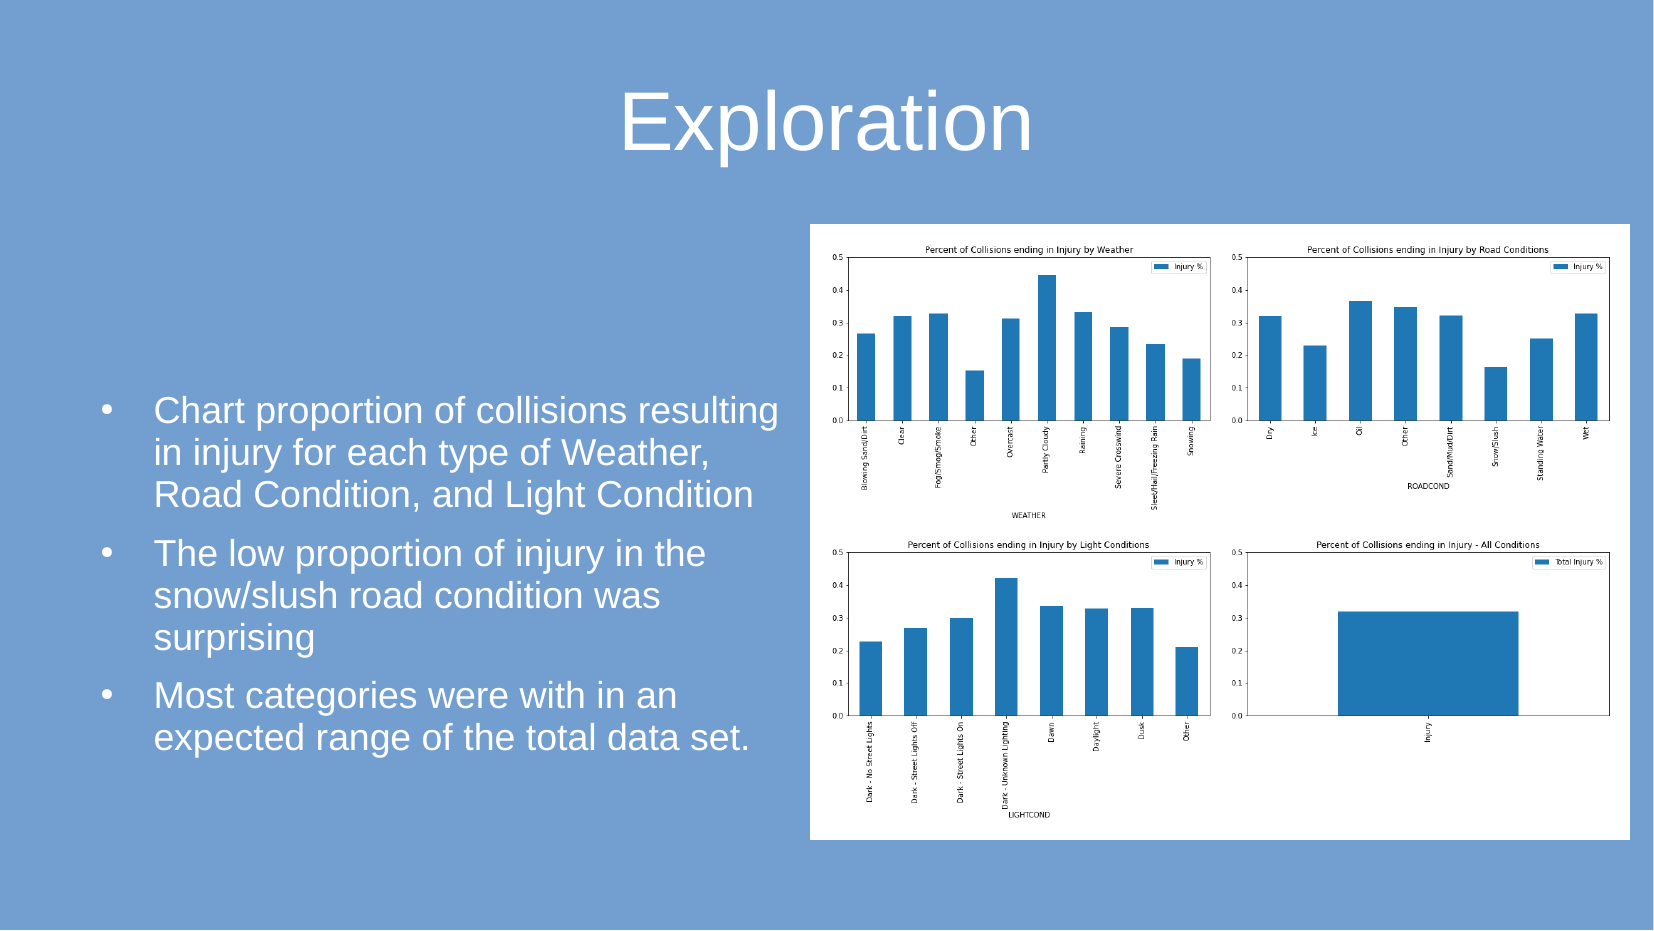

# Exploration
Chart proportion of collisions resulting in injury for each type of Weather, Road Condition, and Light Condition
The low proportion of injury in the snow/slush road condition was surprising
Most categories were with in an expected range of the total data set.